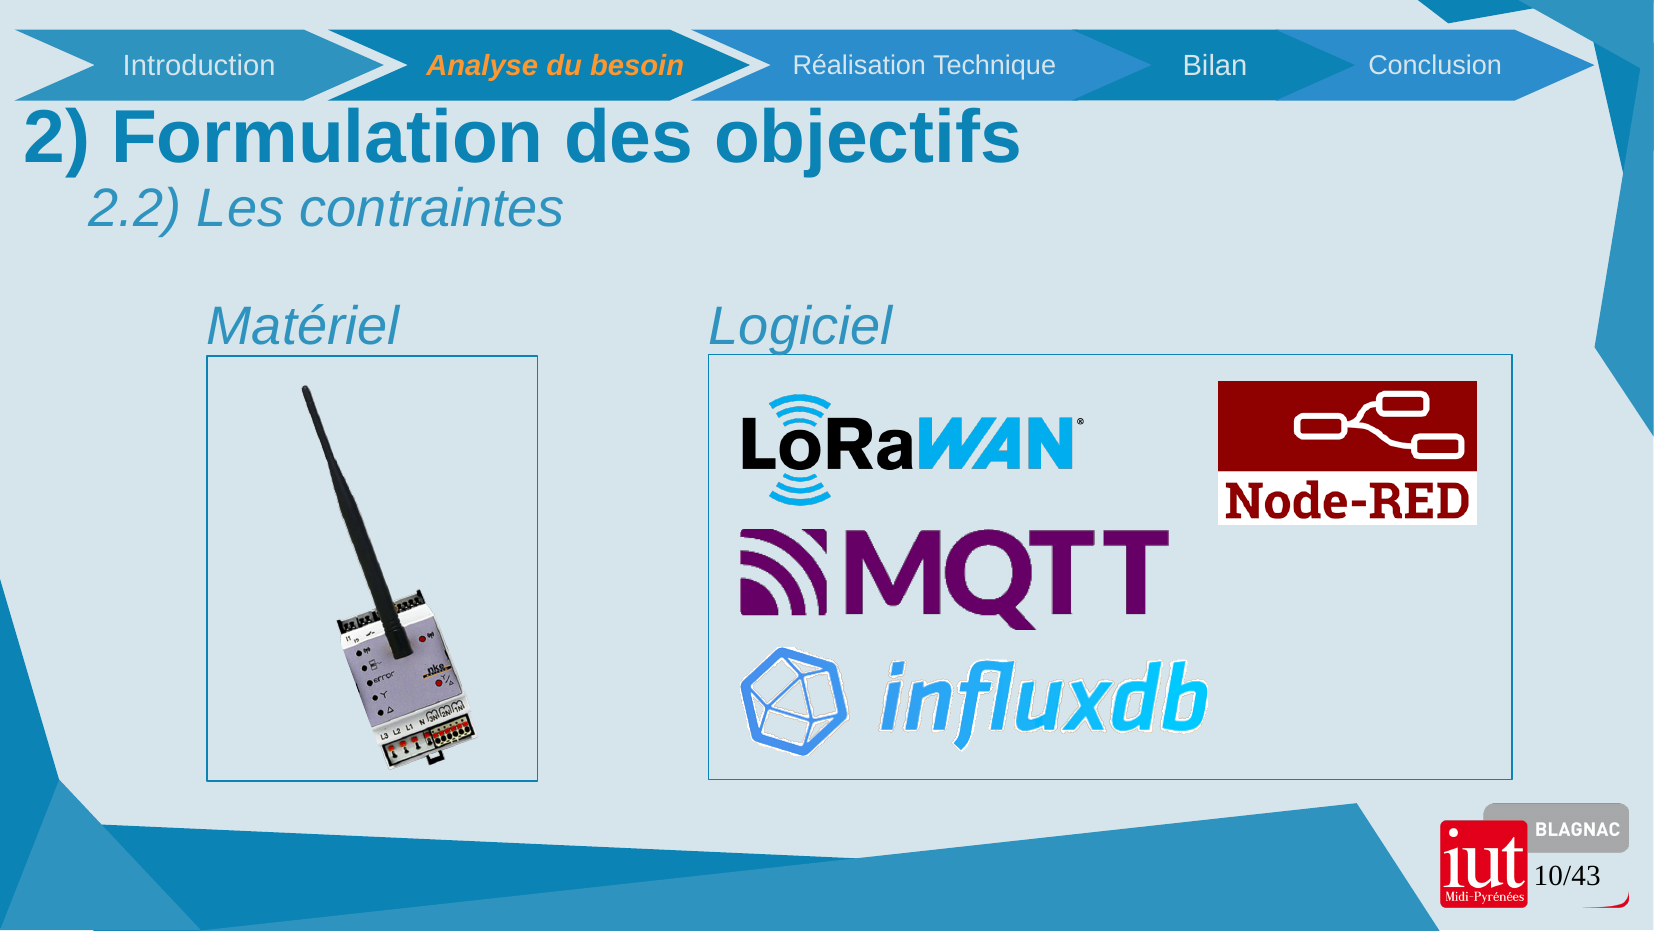

Bilan
Introduction
 Analyse du besoin
Réalisation Technique
Conclusion
# 2) Formulation des objectifs
2.2) Les contraintes
Matériel
Logiciel
10